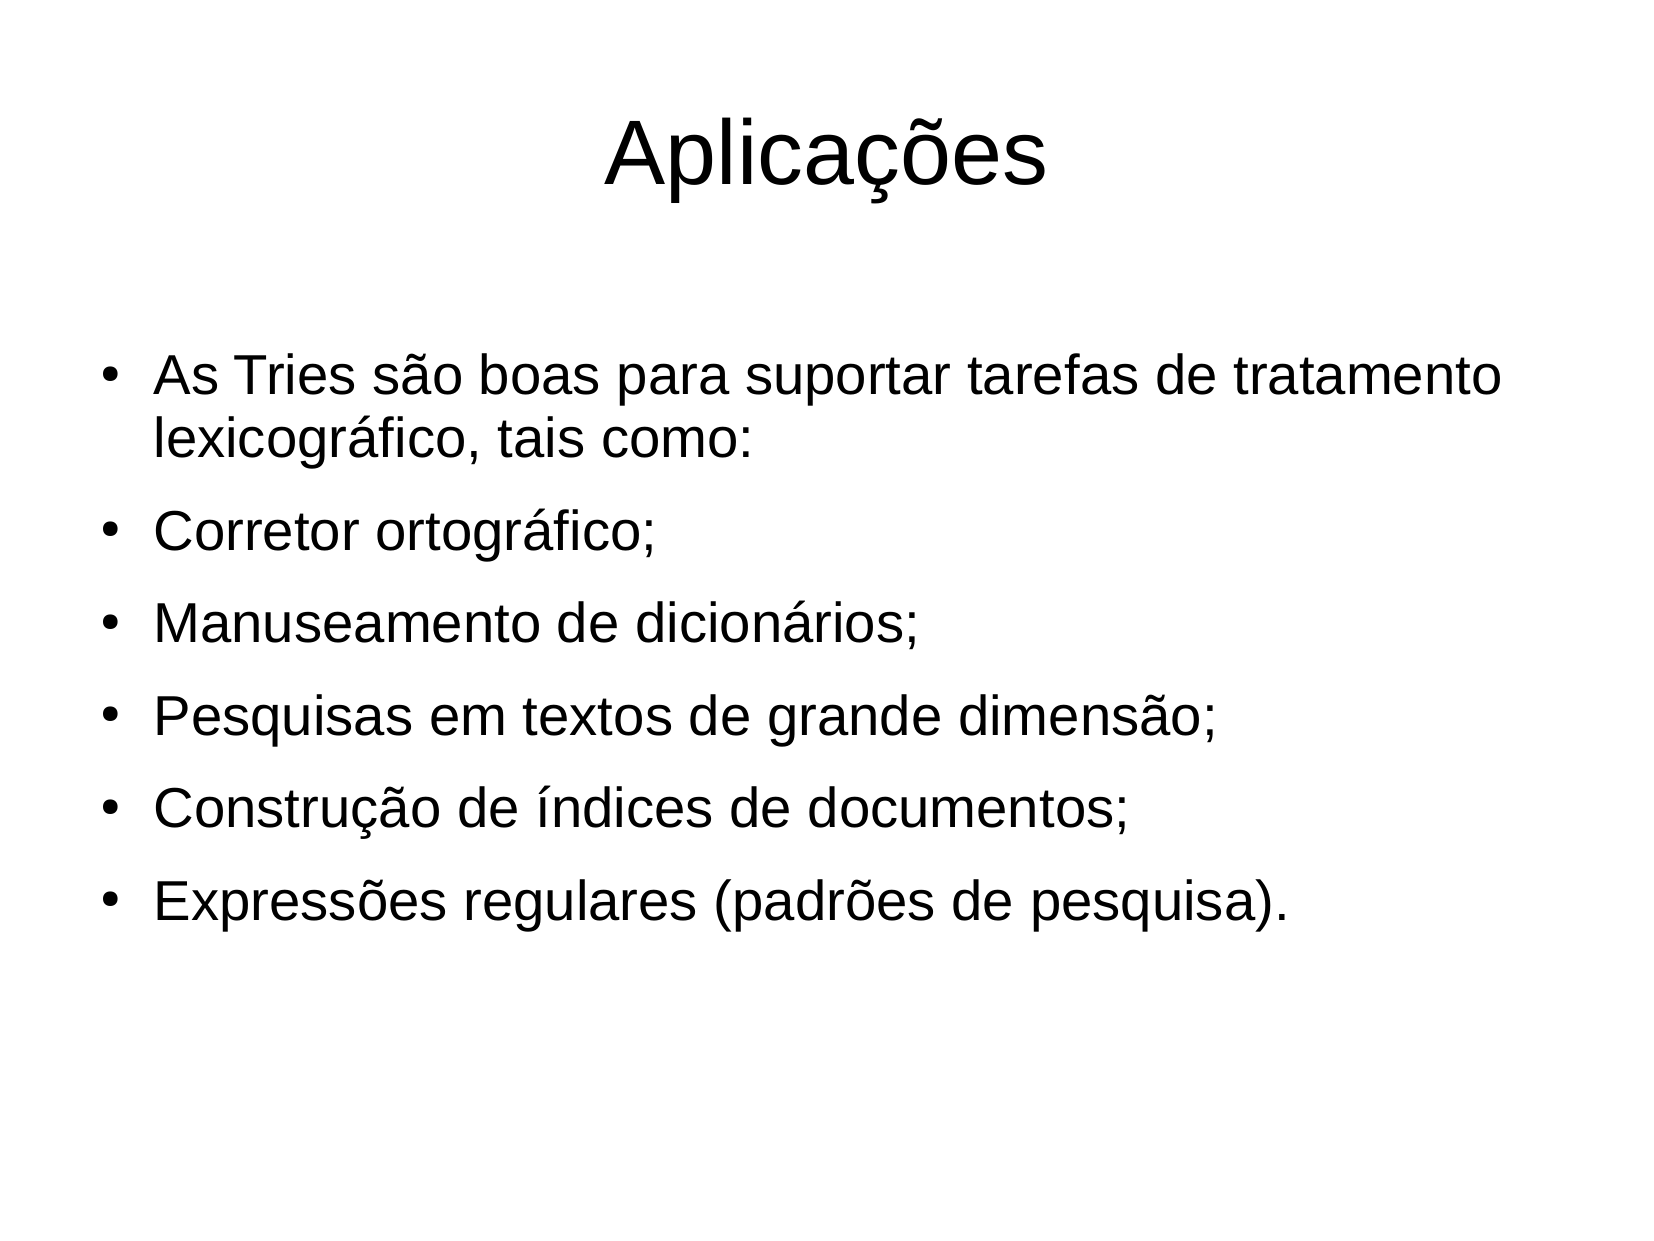

# Aplicações
As Tries são boas para suportar tarefas de tratamento lexicográfico, tais como:
Corretor ortográfico;
Manuseamento de dicionários;
Pesquisas em textos de grande dimensão;
Construção de índices de documentos;
Expressões regulares (padrões de pesquisa).